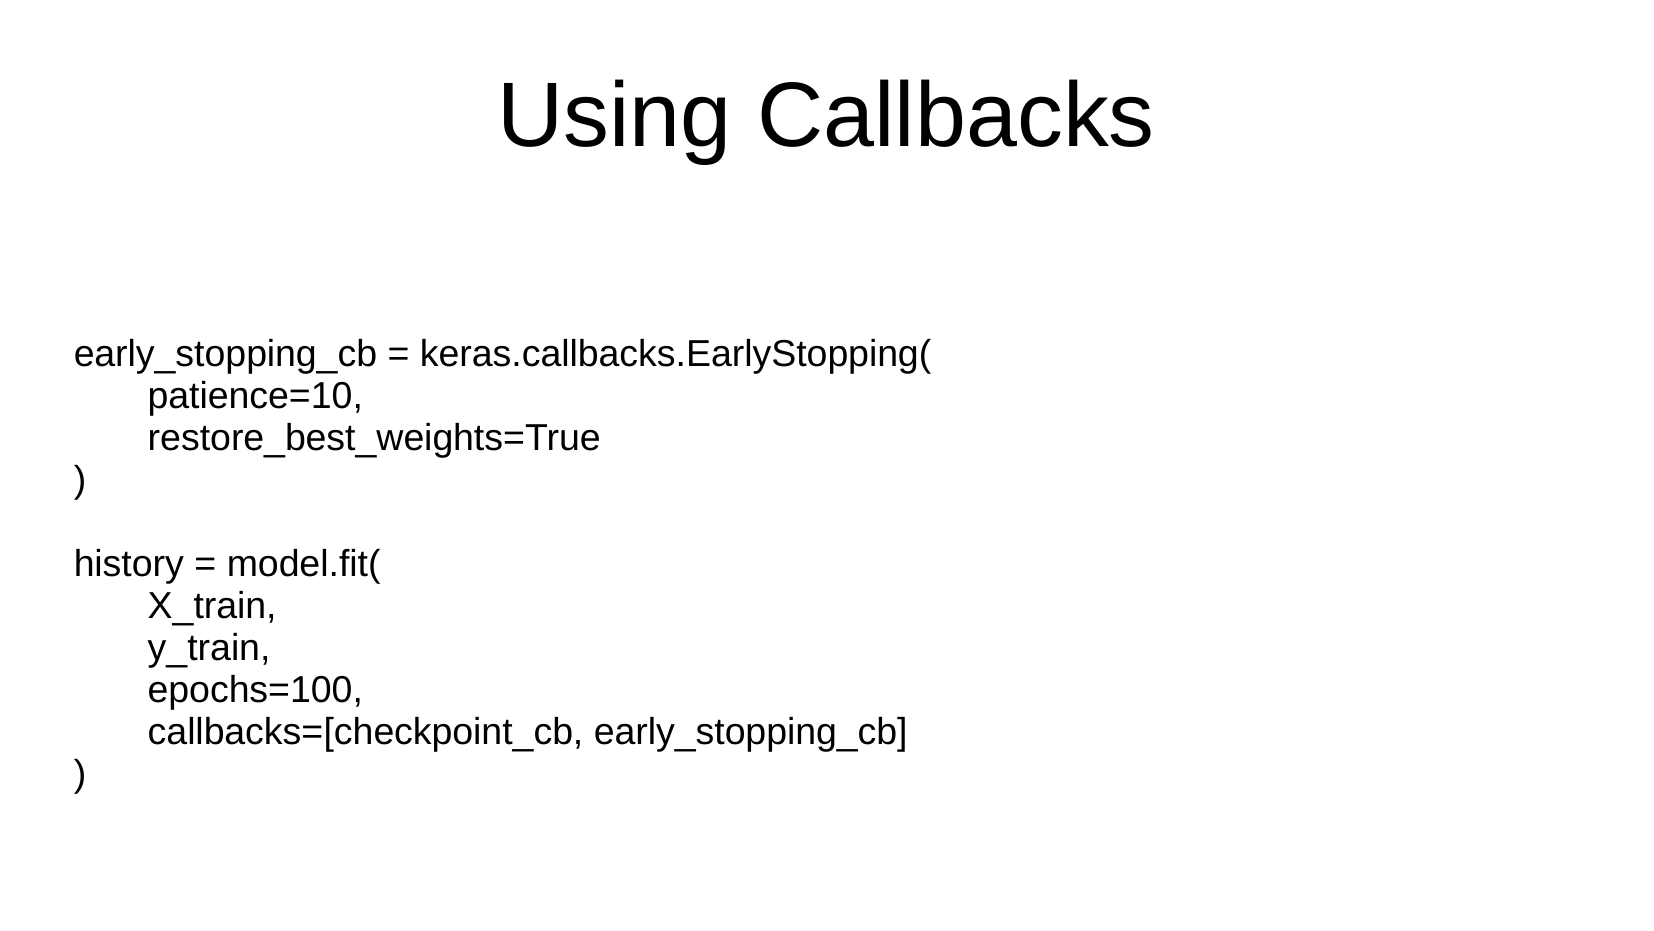

# Using Callbacks
early_stopping_cb = keras.callbacks.EarlyStopping(
	patience=10,
	restore_best_weights=True
)
history = model.fit(
	X_train,
	y_train,
	epochs=100,
	callbacks=[checkpoint_cb, early_stopping_cb]
)